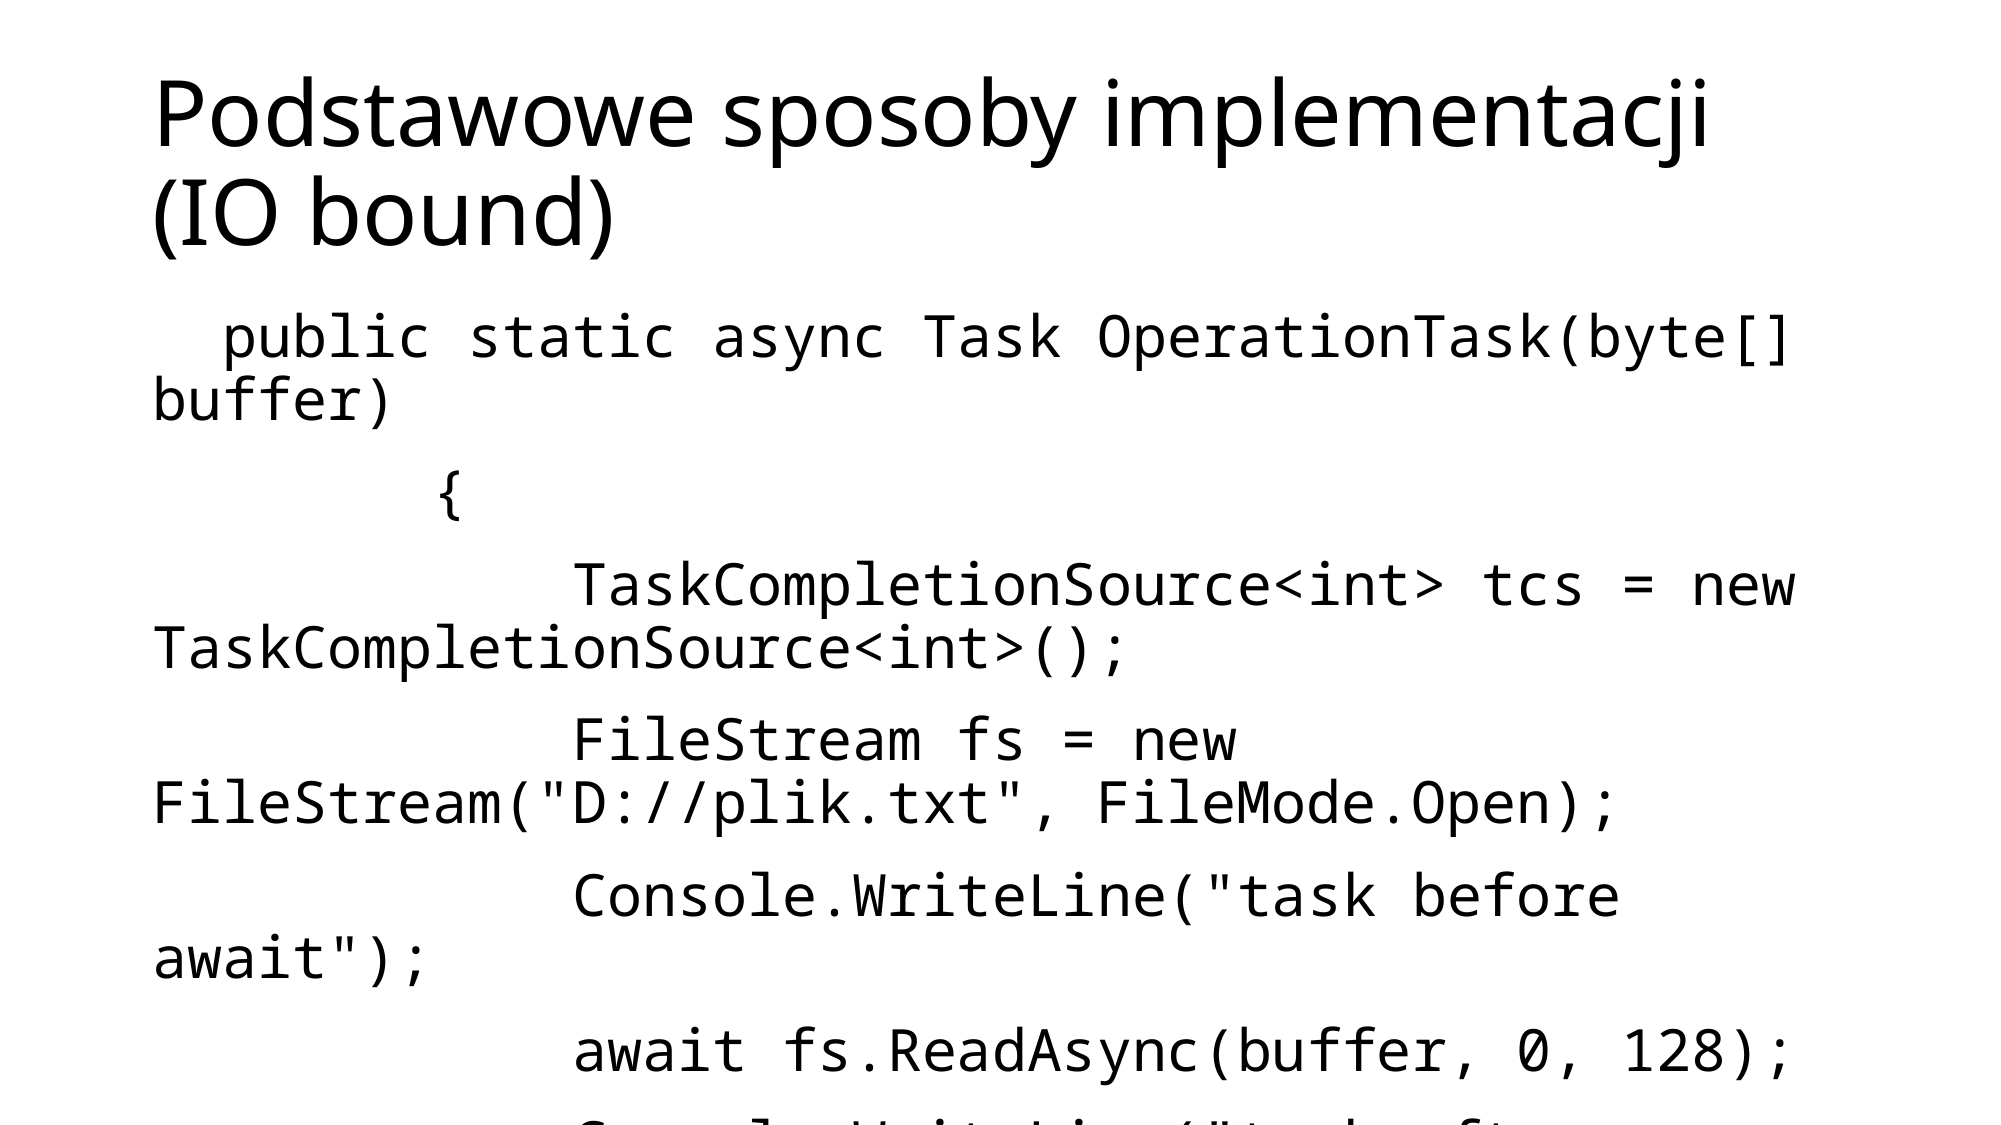

# Podstawowe sposoby implementacji (IO bound)
 public static async Task OperationTask(byte[] buffer)
 {
 TaskCompletionSource<int> tcs = new TaskCompletionSource<int>();
 FileStream fs = new FileStream("D://plik.txt", FileMode.Open);
 Console.WriteLine("task before await");
 await fs.ReadAsync(buffer, 0, 128);
 Console.WriteLine("task after await");
 }
 static void Main(string[] args)
 {
 byte[] buffer = new byte[128];
 Task task = OperationTask(buffer);
 Console.WriteLine("main");
 }